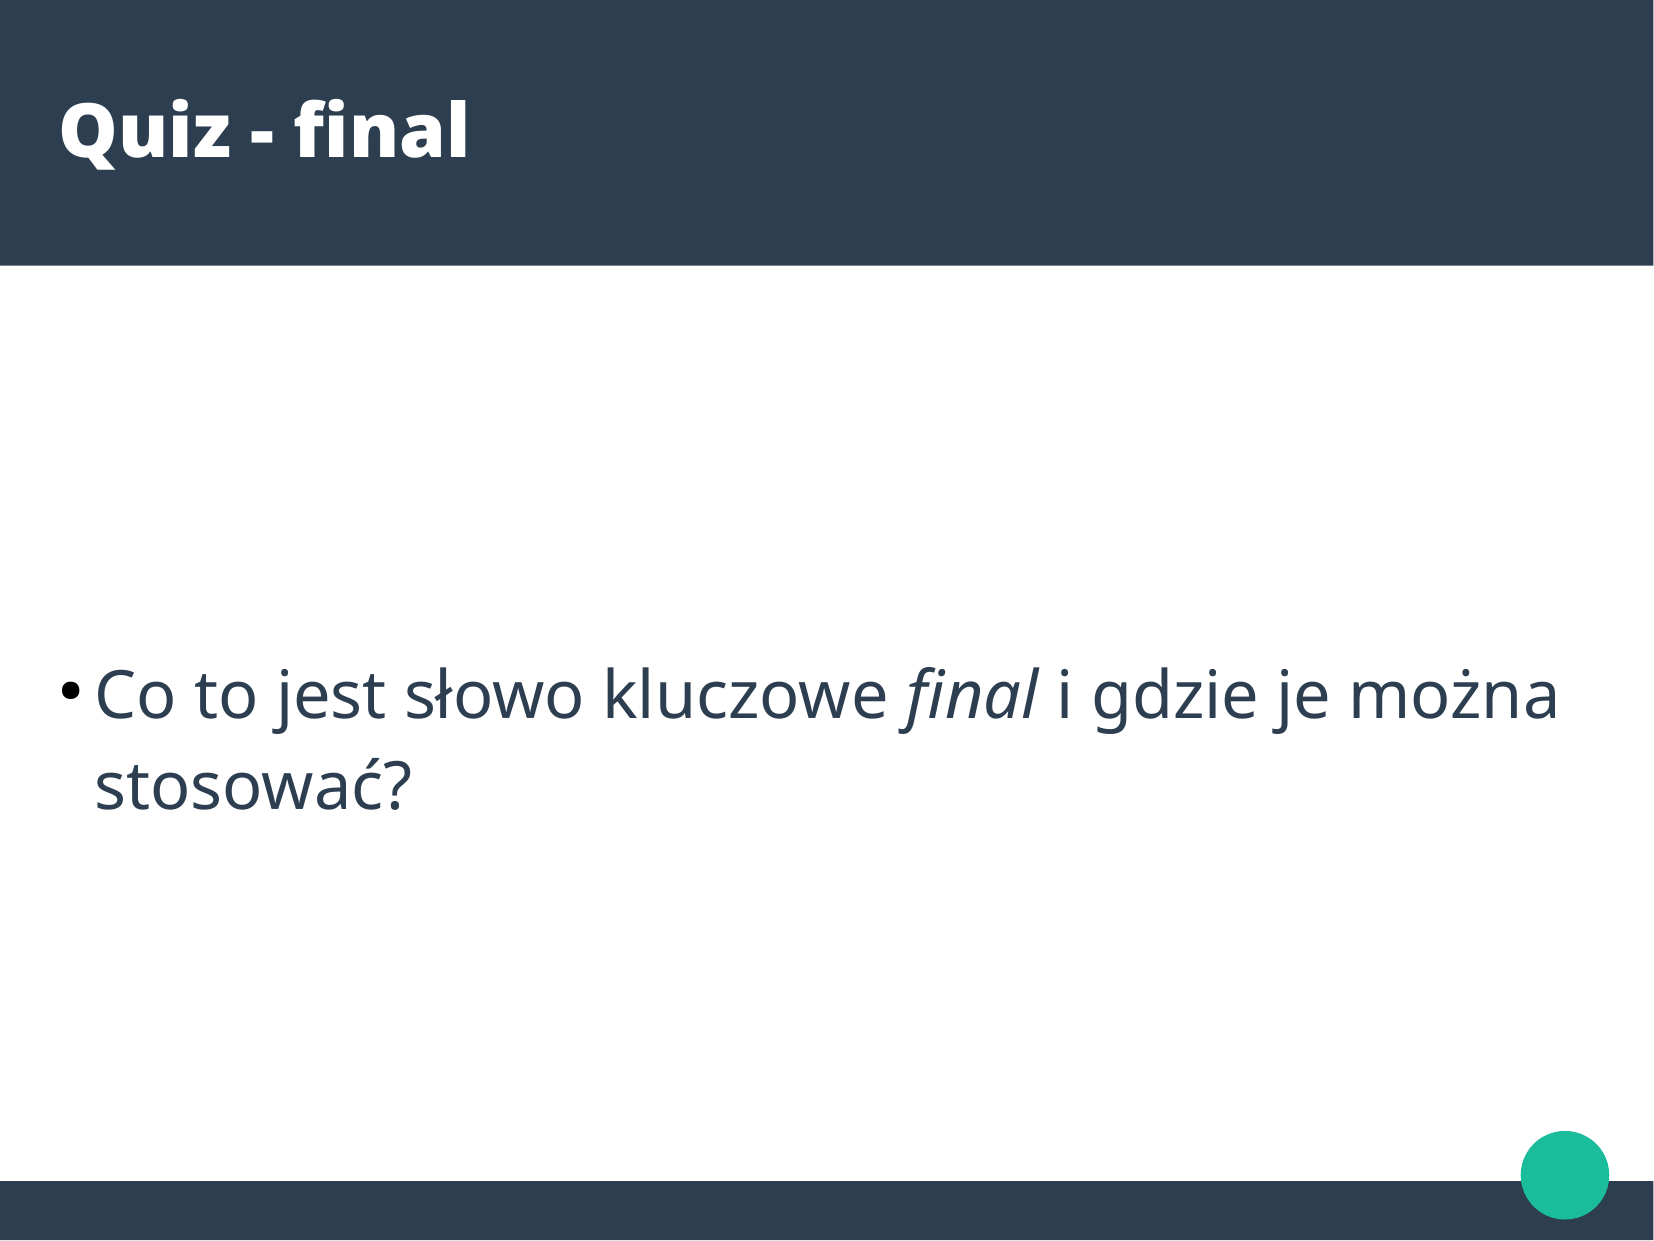

# Quiz - final
Co to jest słowo kluczowe final i gdzie je można stosować?